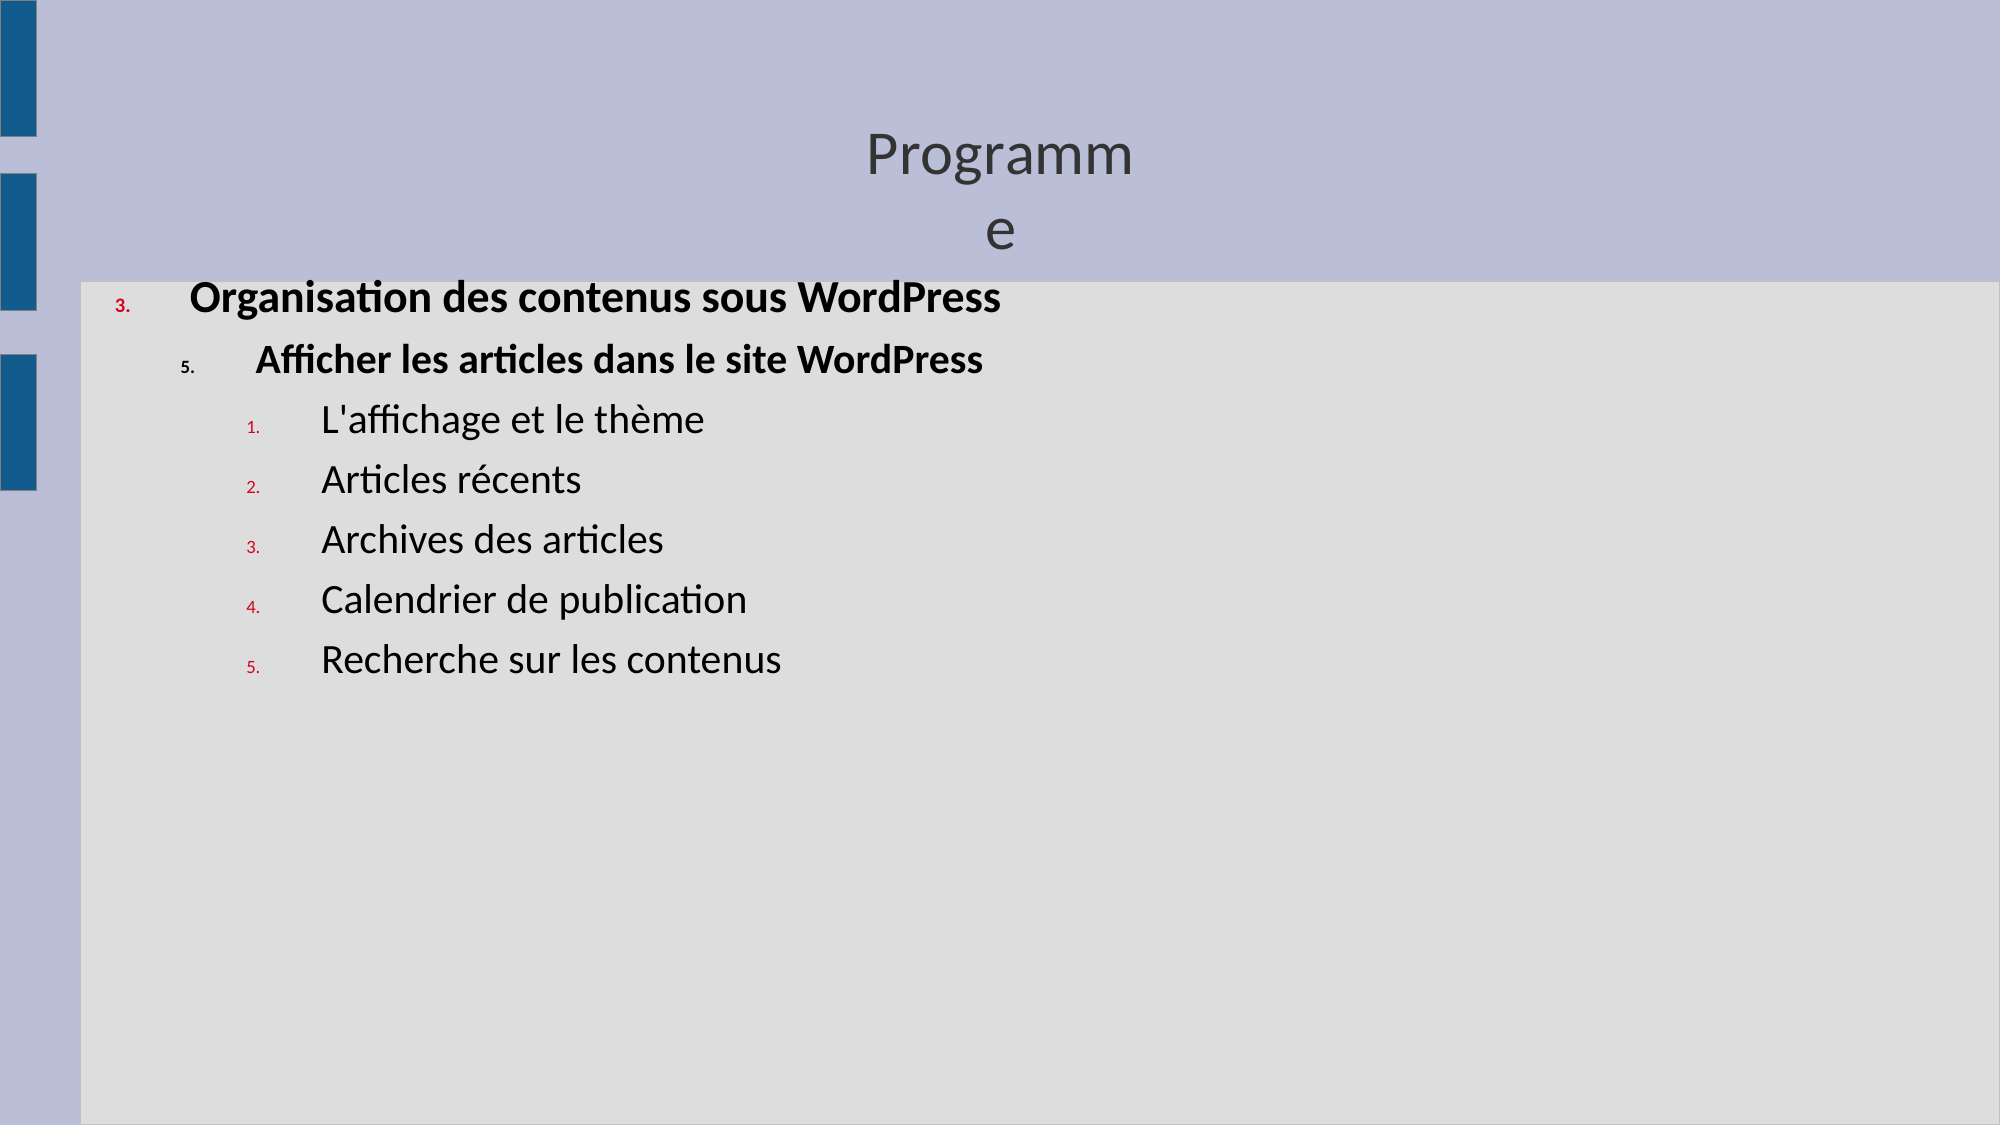

# Programme
Organisation des contenus sous WordPress
Afficher les articles dans le site WordPress
L'affichage et le thème
Articles récents
Archives des articles
Calendrier de publication
Recherche sur les contenus